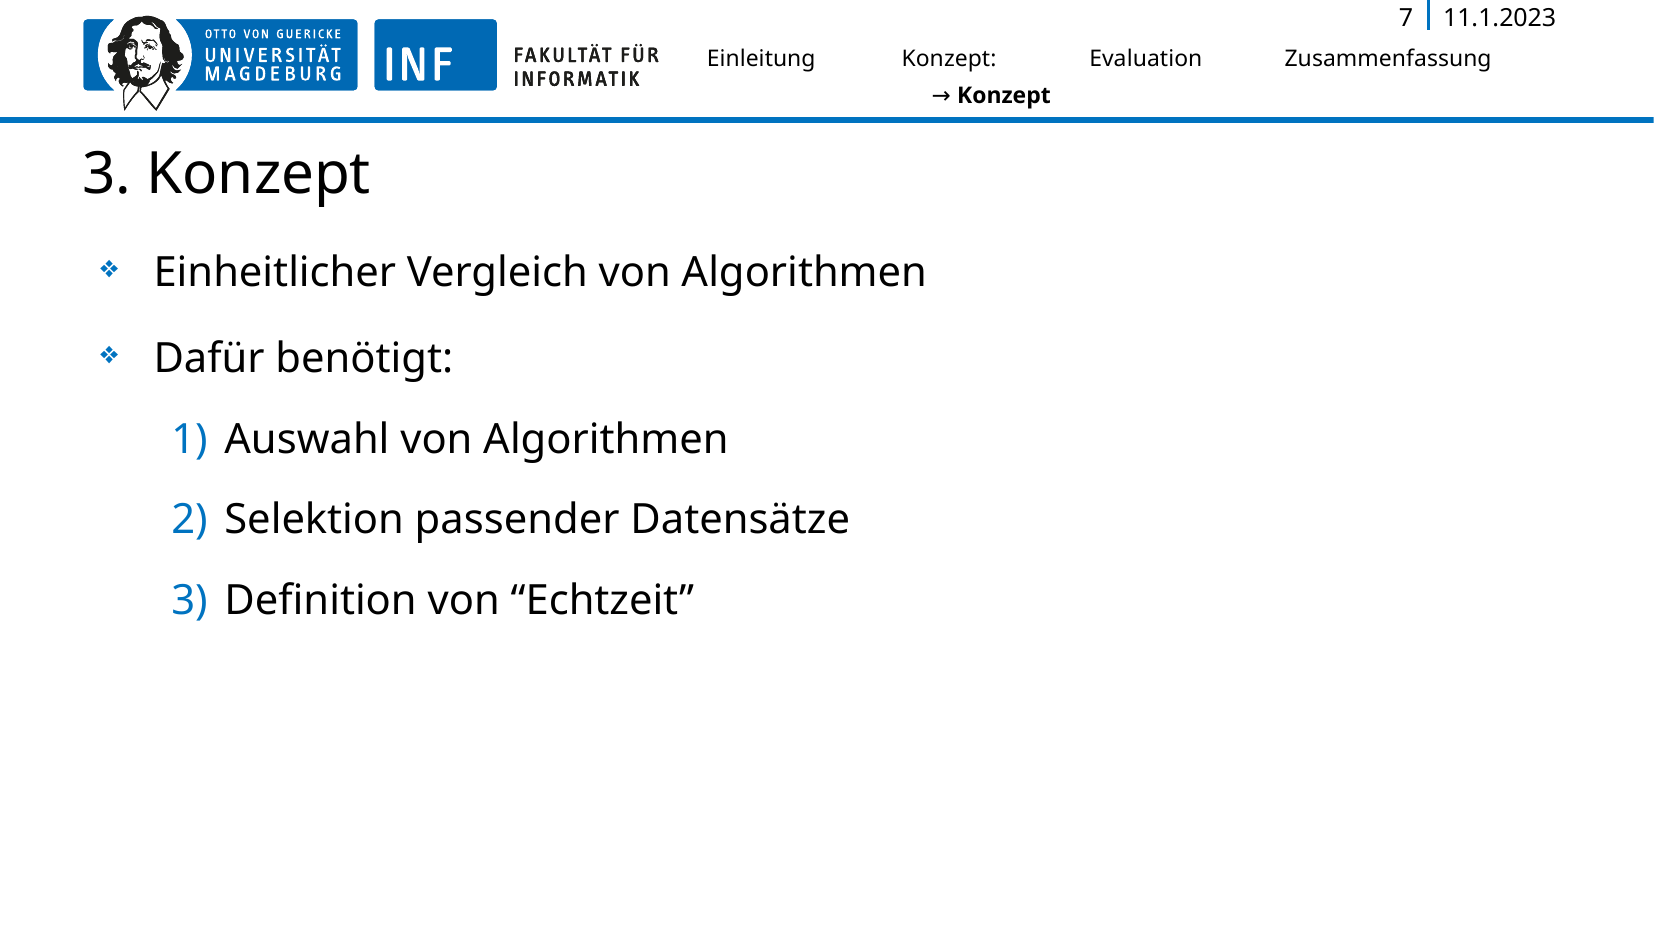

# 3. Konzept
Einheitlicher Vergleich von Algorithmen
Dafür benötigt:
Auswahl von Algorithmen
Selektion passender Datensätze
Definition von “Echtzeit”